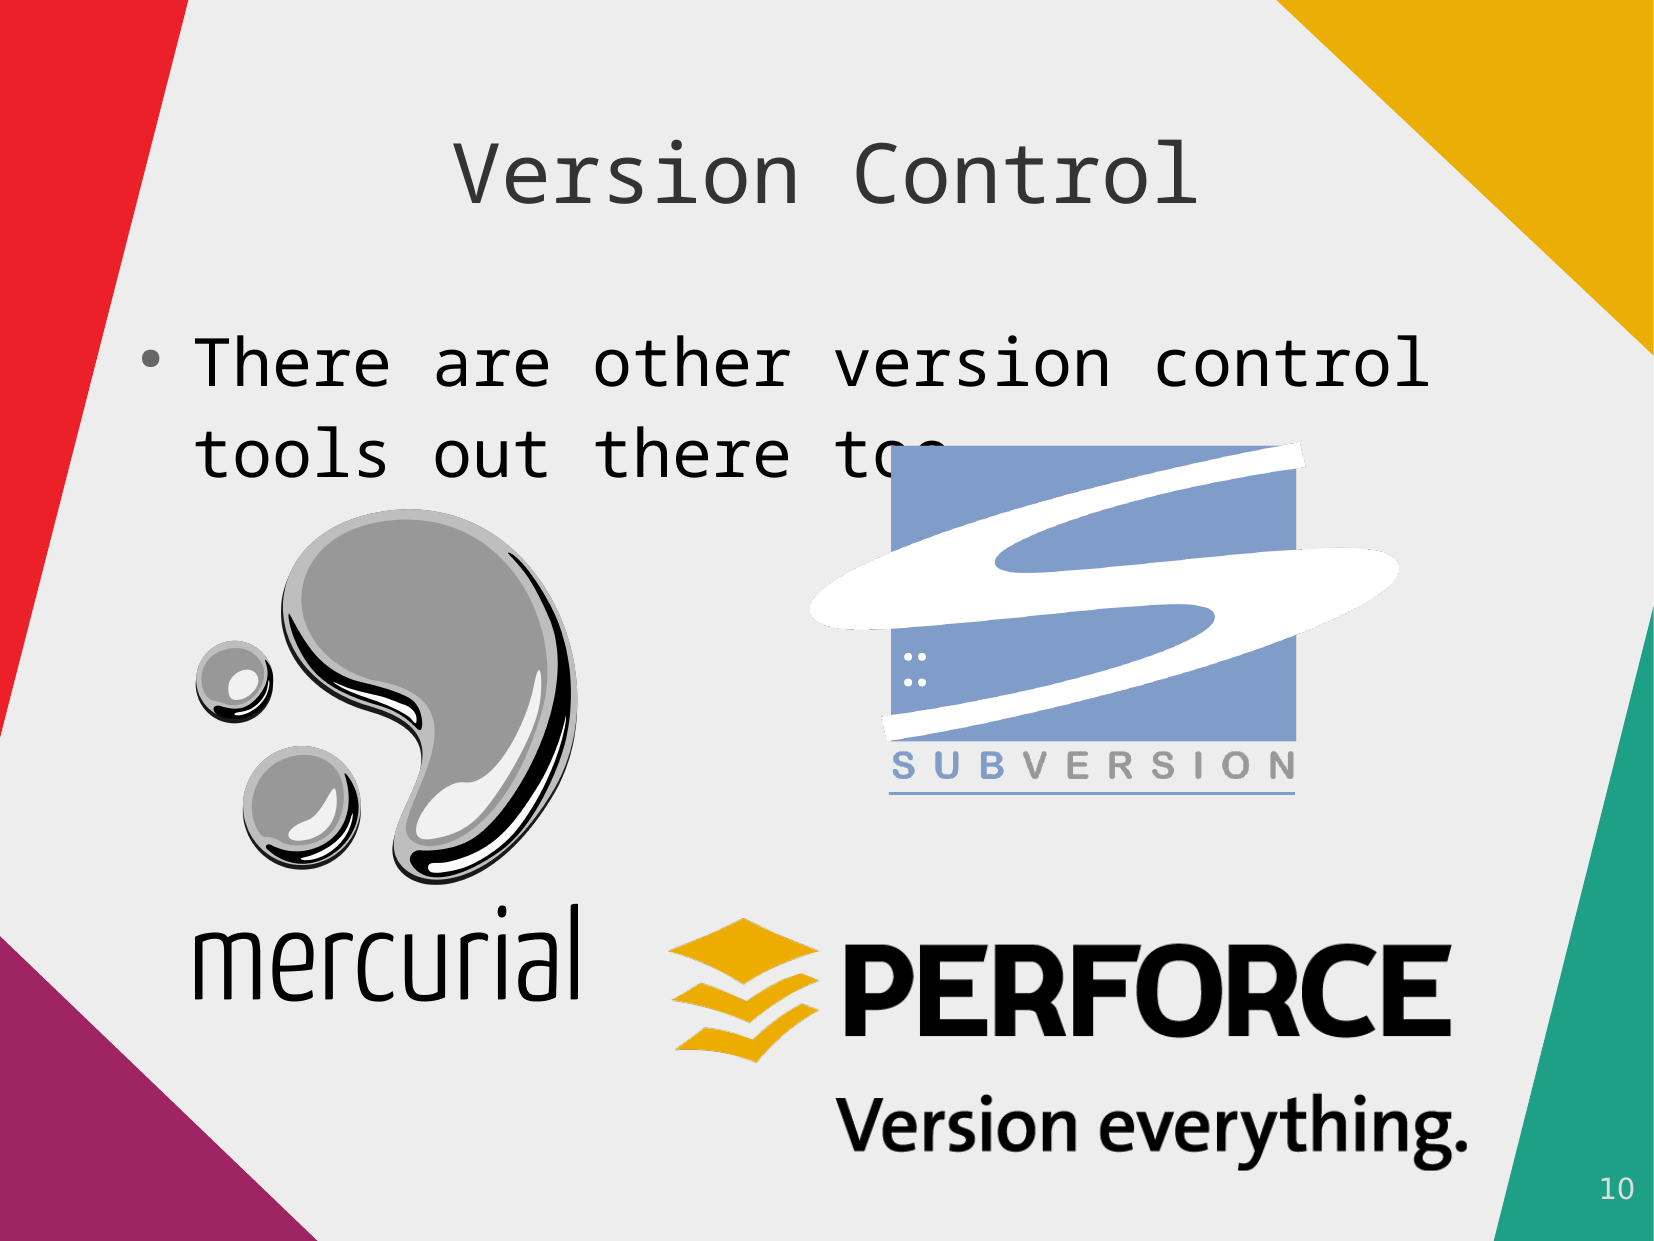

# Version Control
There are other version control tools out there too...
10